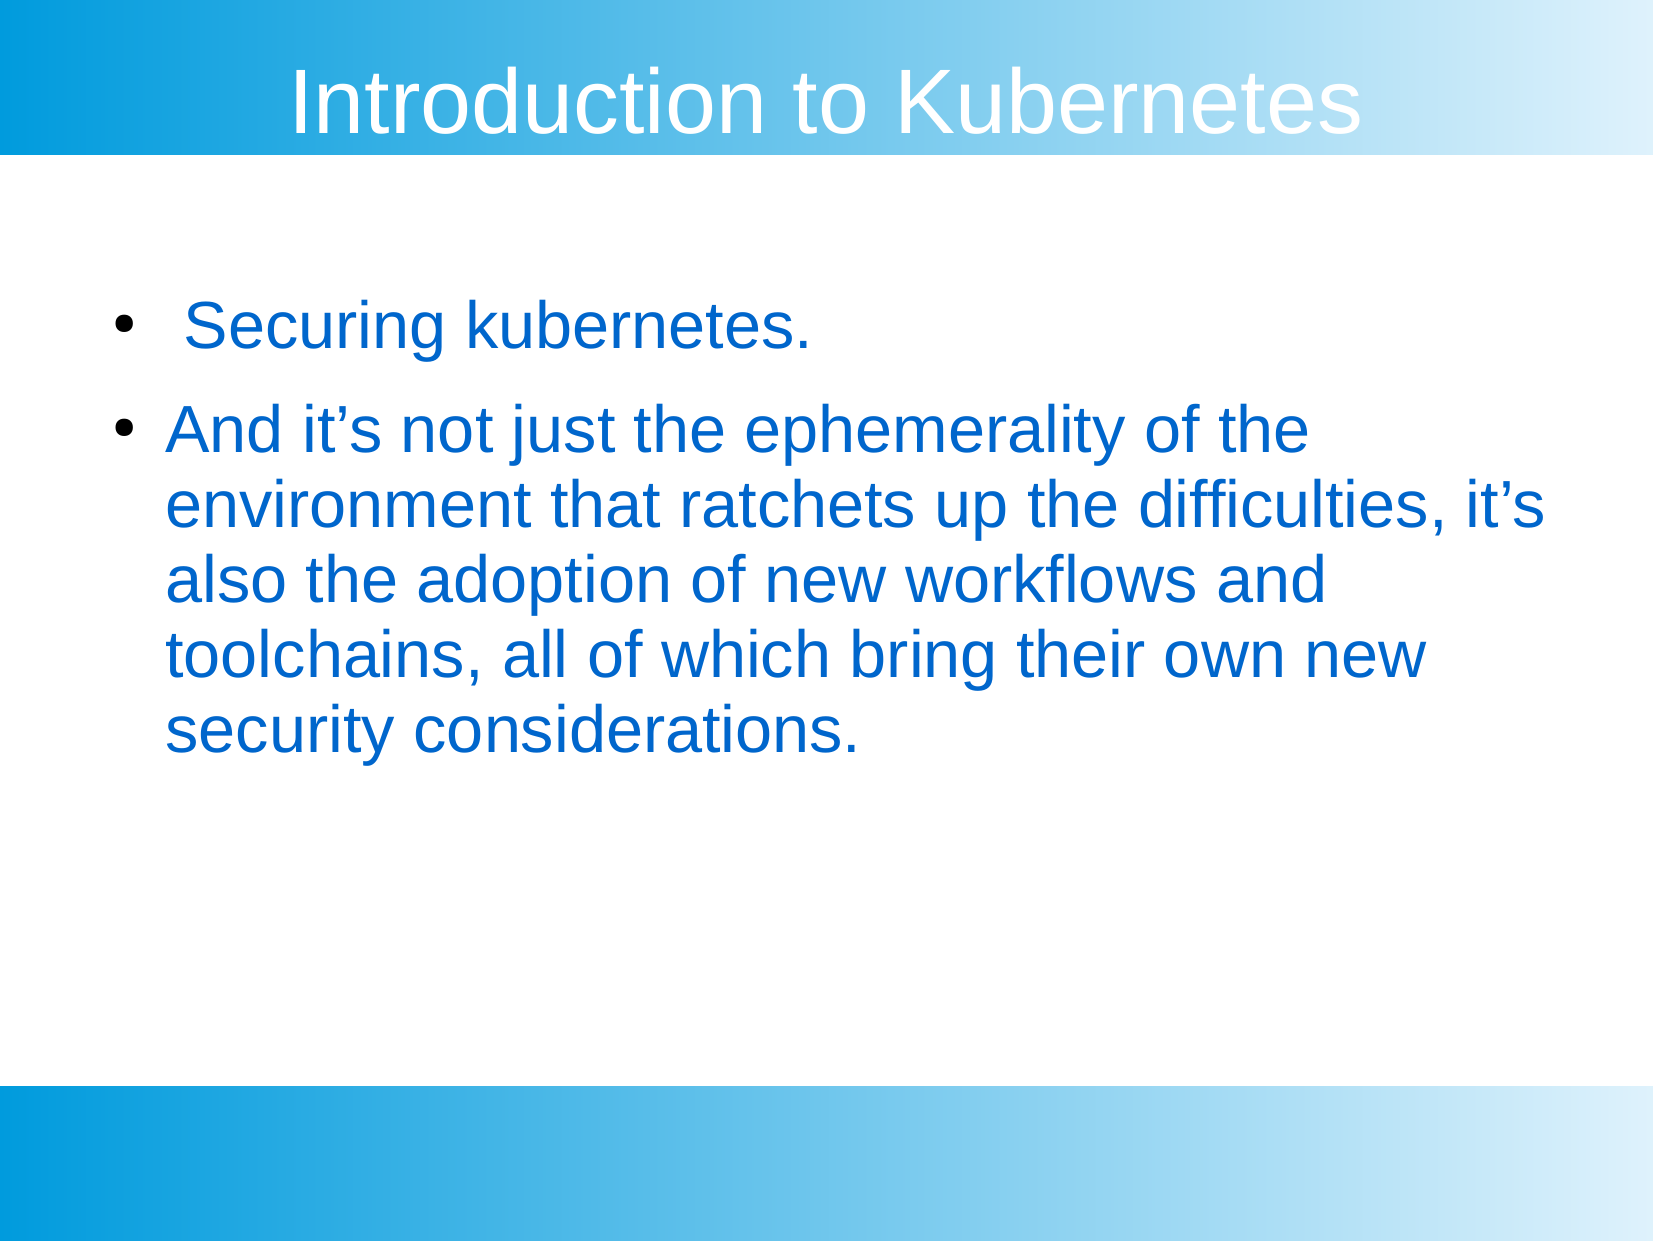

# Introduction to Kubernetes
 Securing kubernetes.
And it’s not just the ephemerality of the environment that ratchets up the difficulties, it’s also the adoption of new workflows and toolchains, all of which bring their own new security considerations.